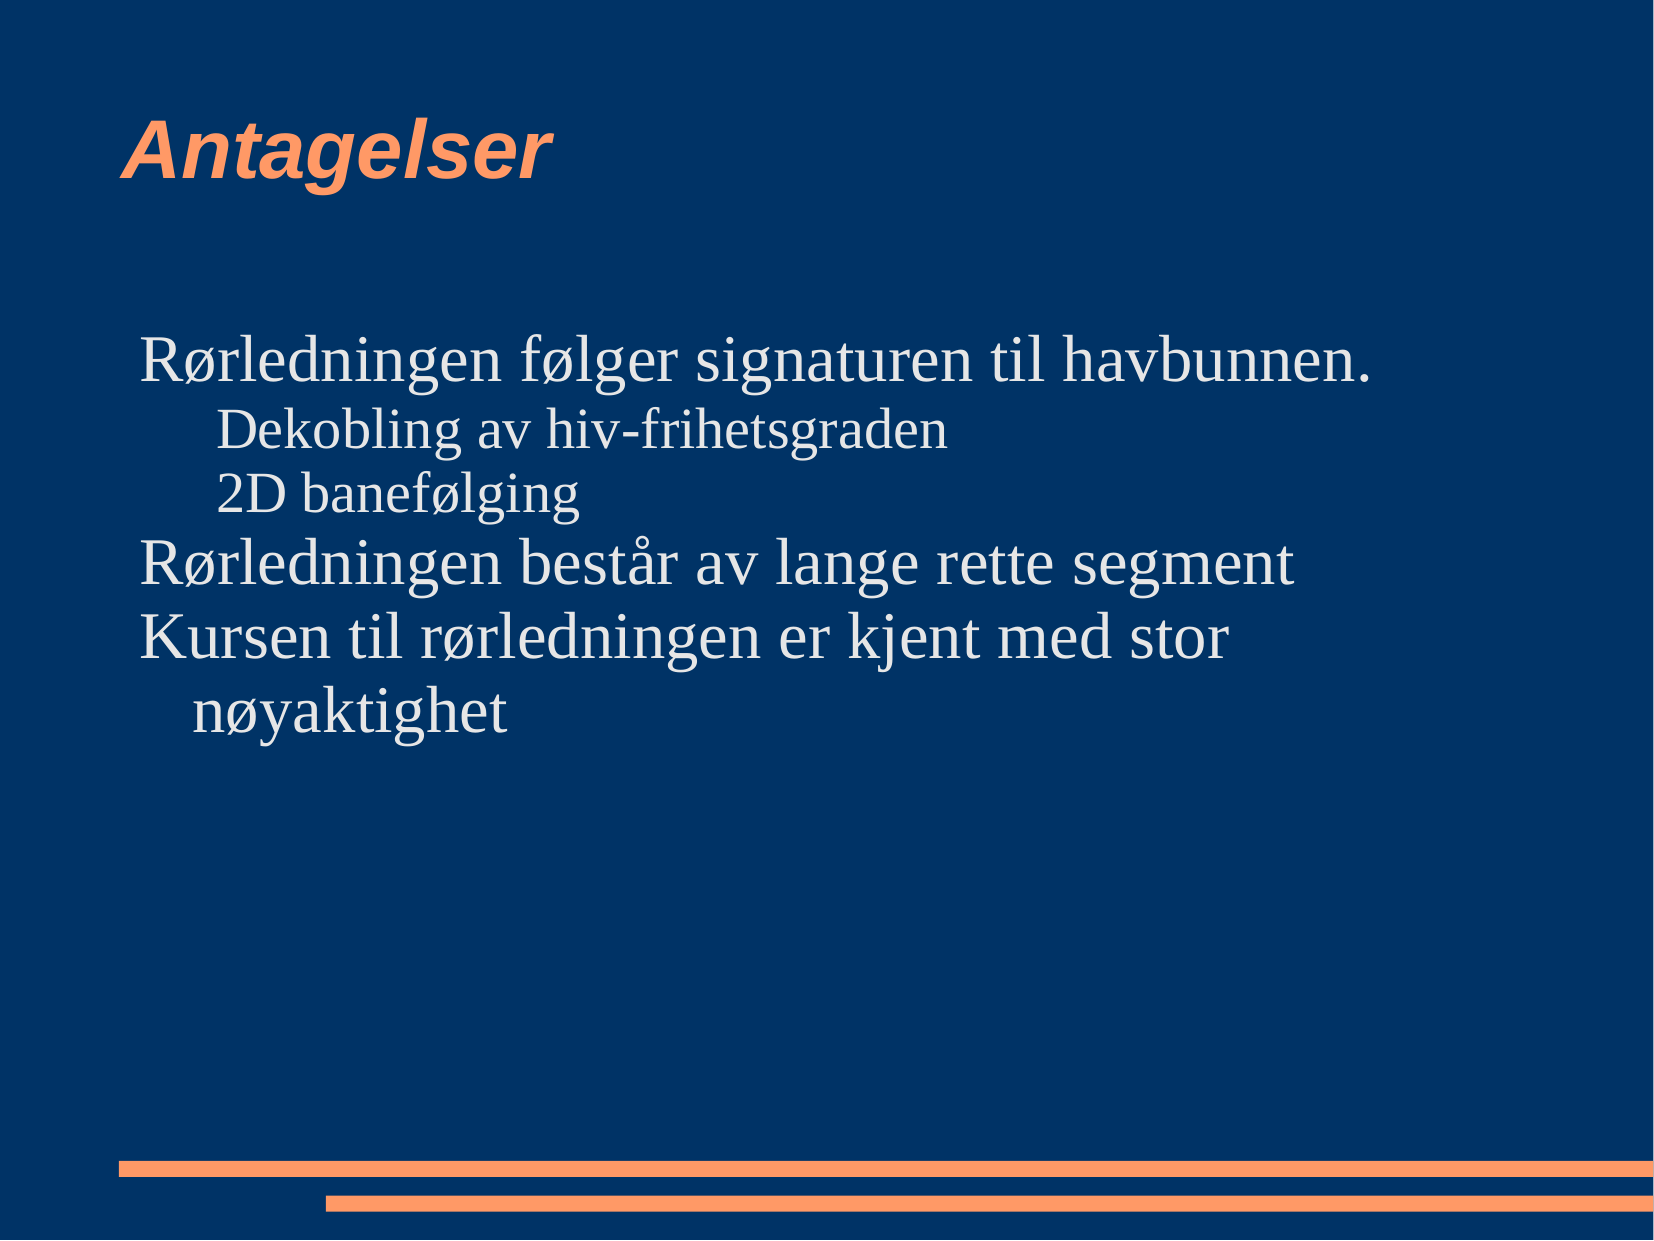

# Antagelser
Rørledningen følger signaturen til havbunnen.
Dekobling av hiv-frihetsgraden
2D banefølging
Rørledningen består av lange rette segment
Kursen til rørledningen er kjent med stor nøyaktighet